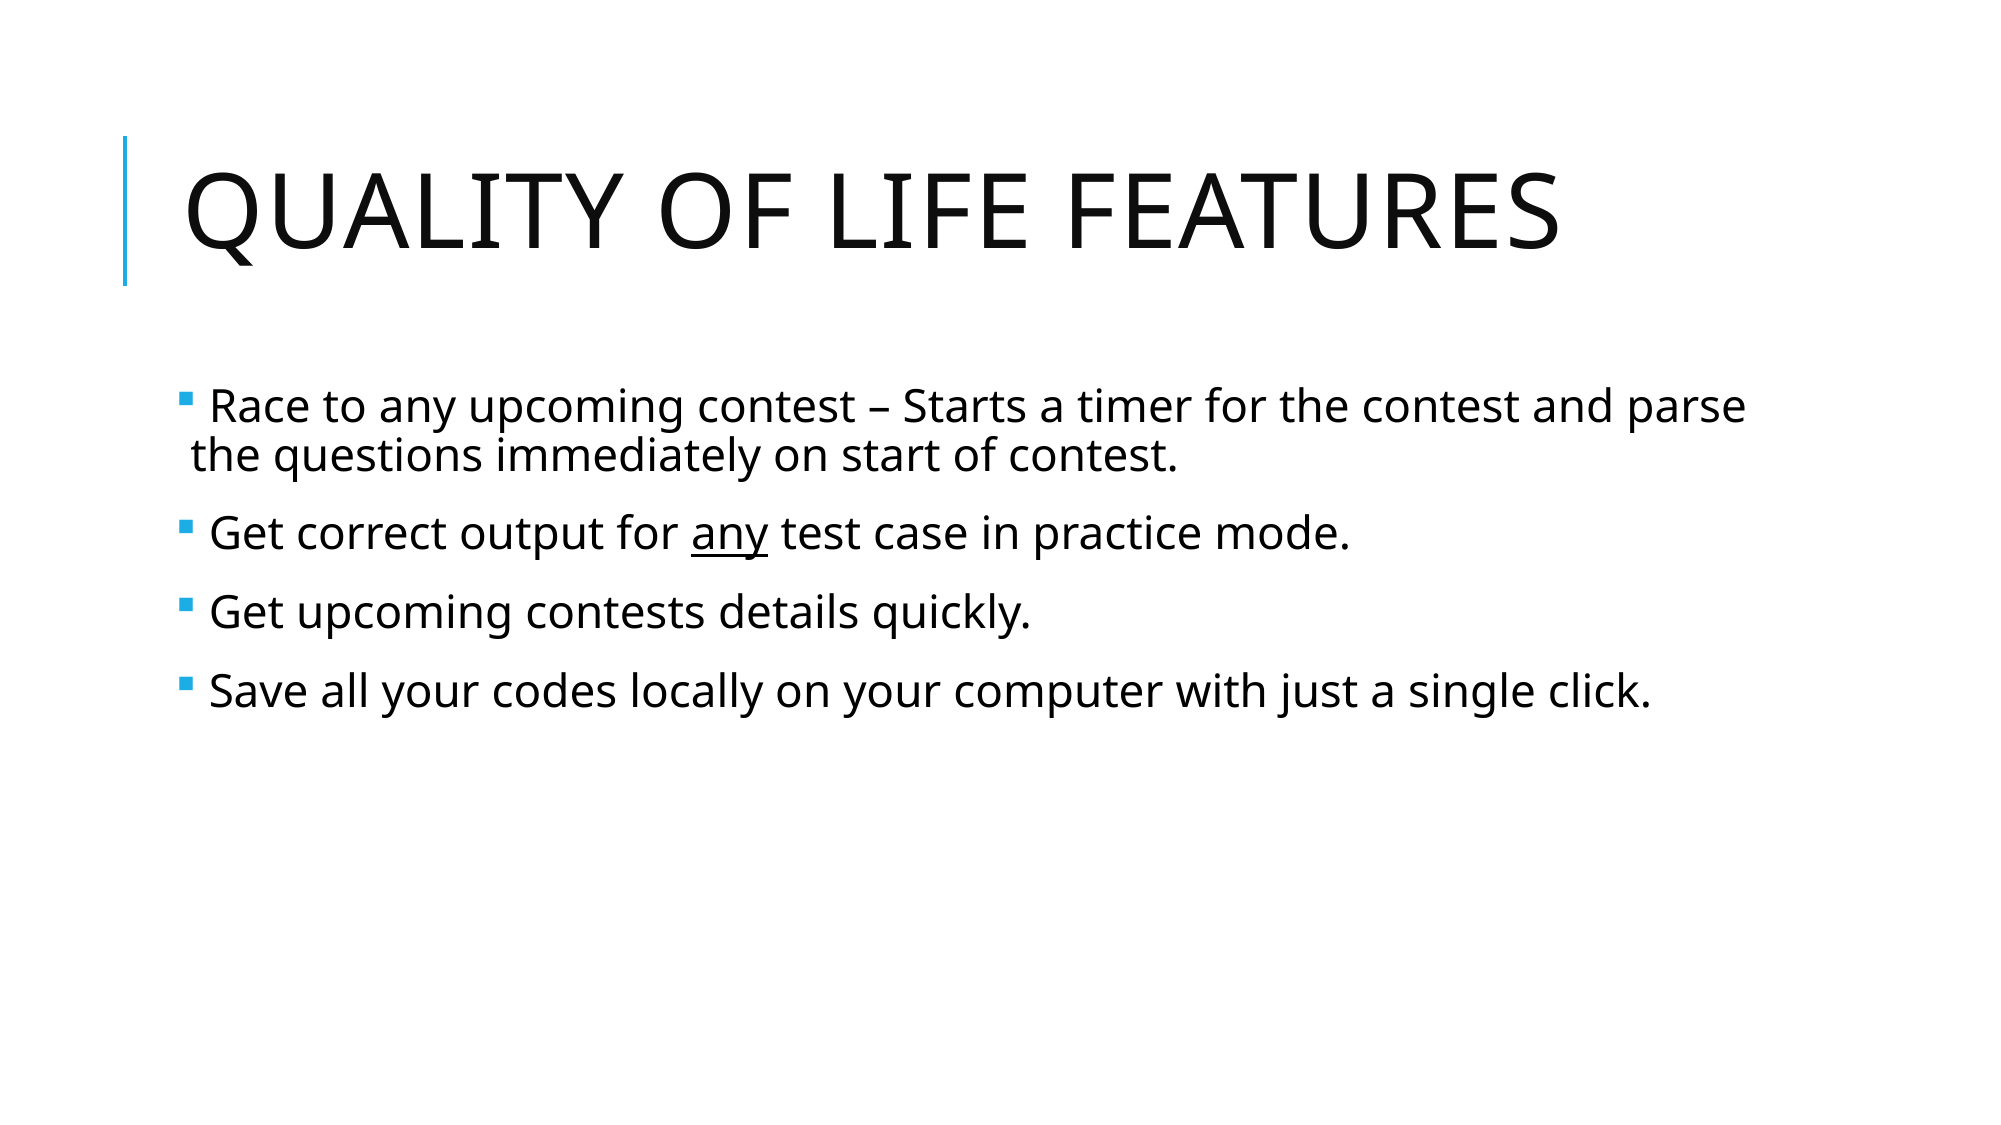

# Quality of life features
 Race to any upcoming contest – Starts a timer for the contest and parse the questions immediately on start of contest.
 Get correct output for any test case in practice mode.
 Get upcoming contests details quickly.
 Save all your codes locally on your computer with just a single click.